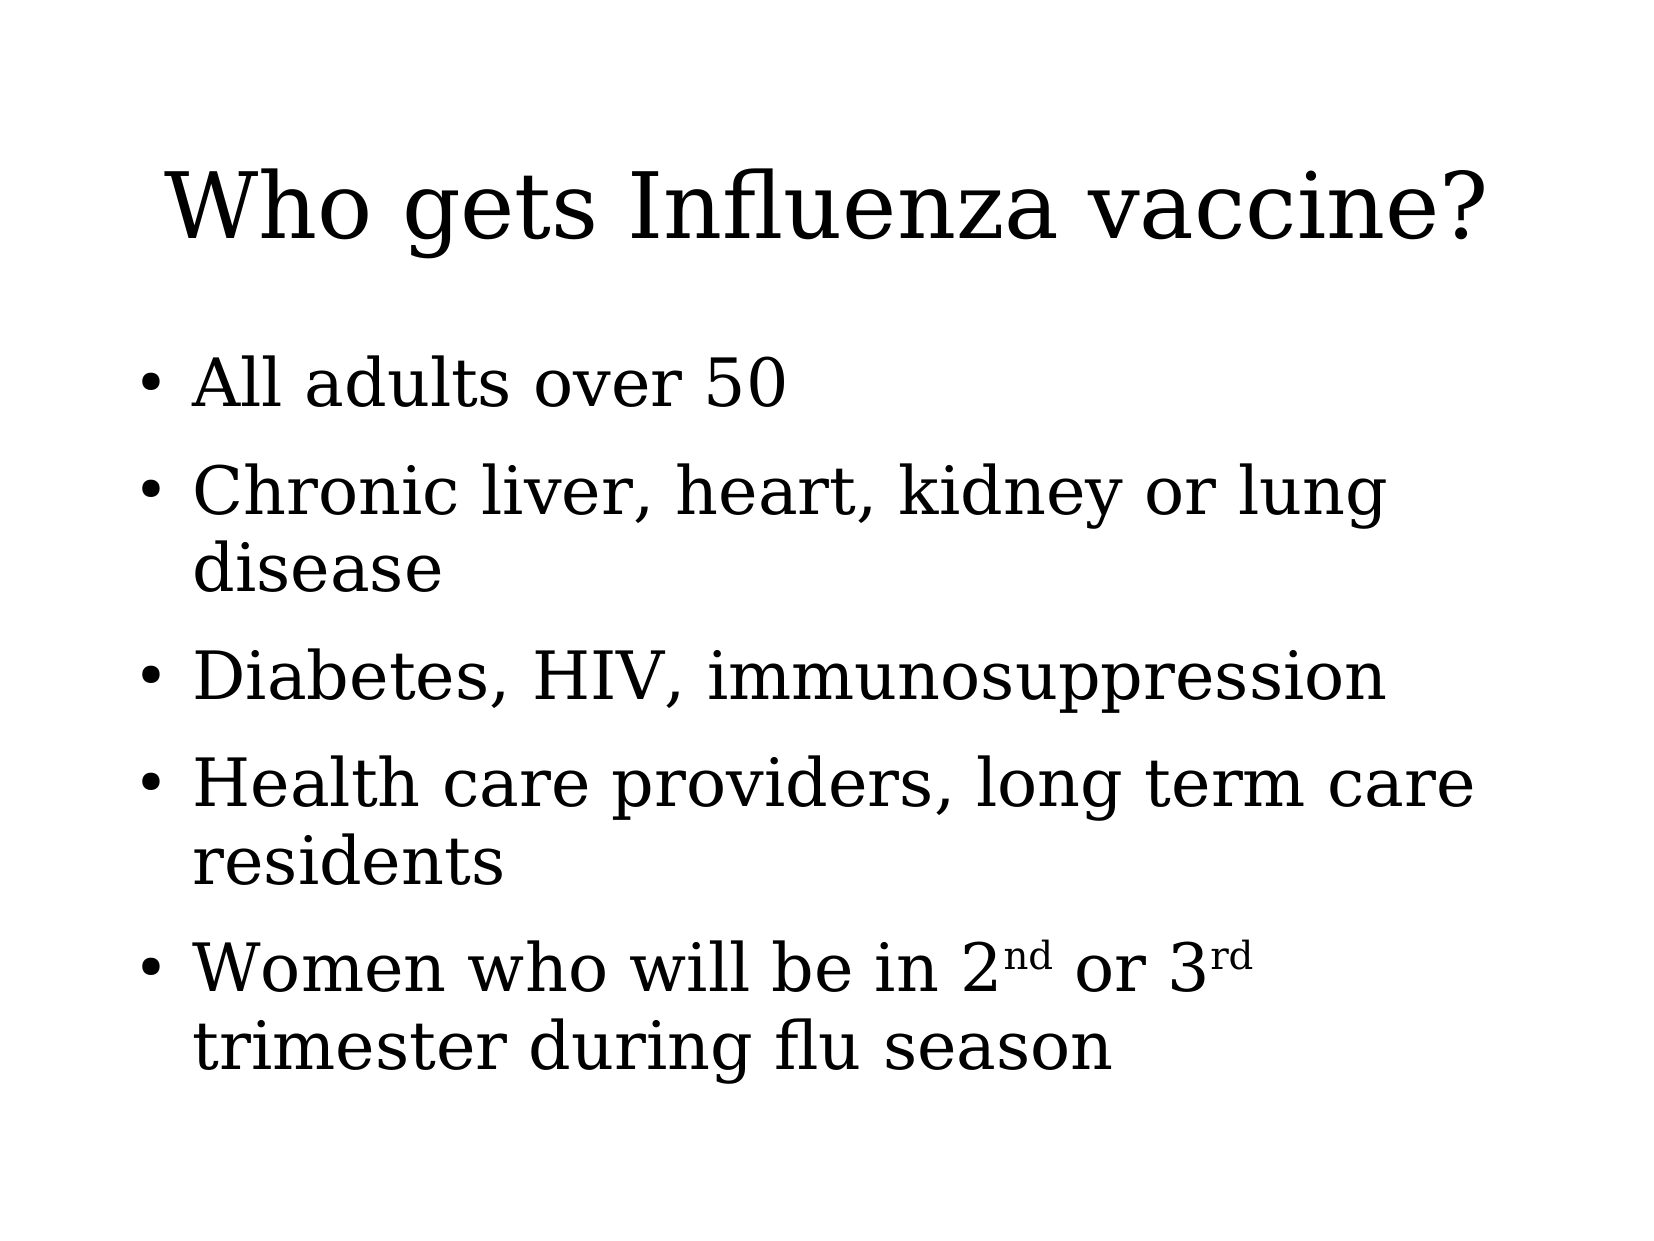

# Who gets Influenza vaccine?
All adults over 50
Chronic liver, heart, kidney or lung disease
Diabetes, HIV, immunosuppression
Health care providers, long term care residents
Women who will be in 2nd or 3rd trimester during flu season